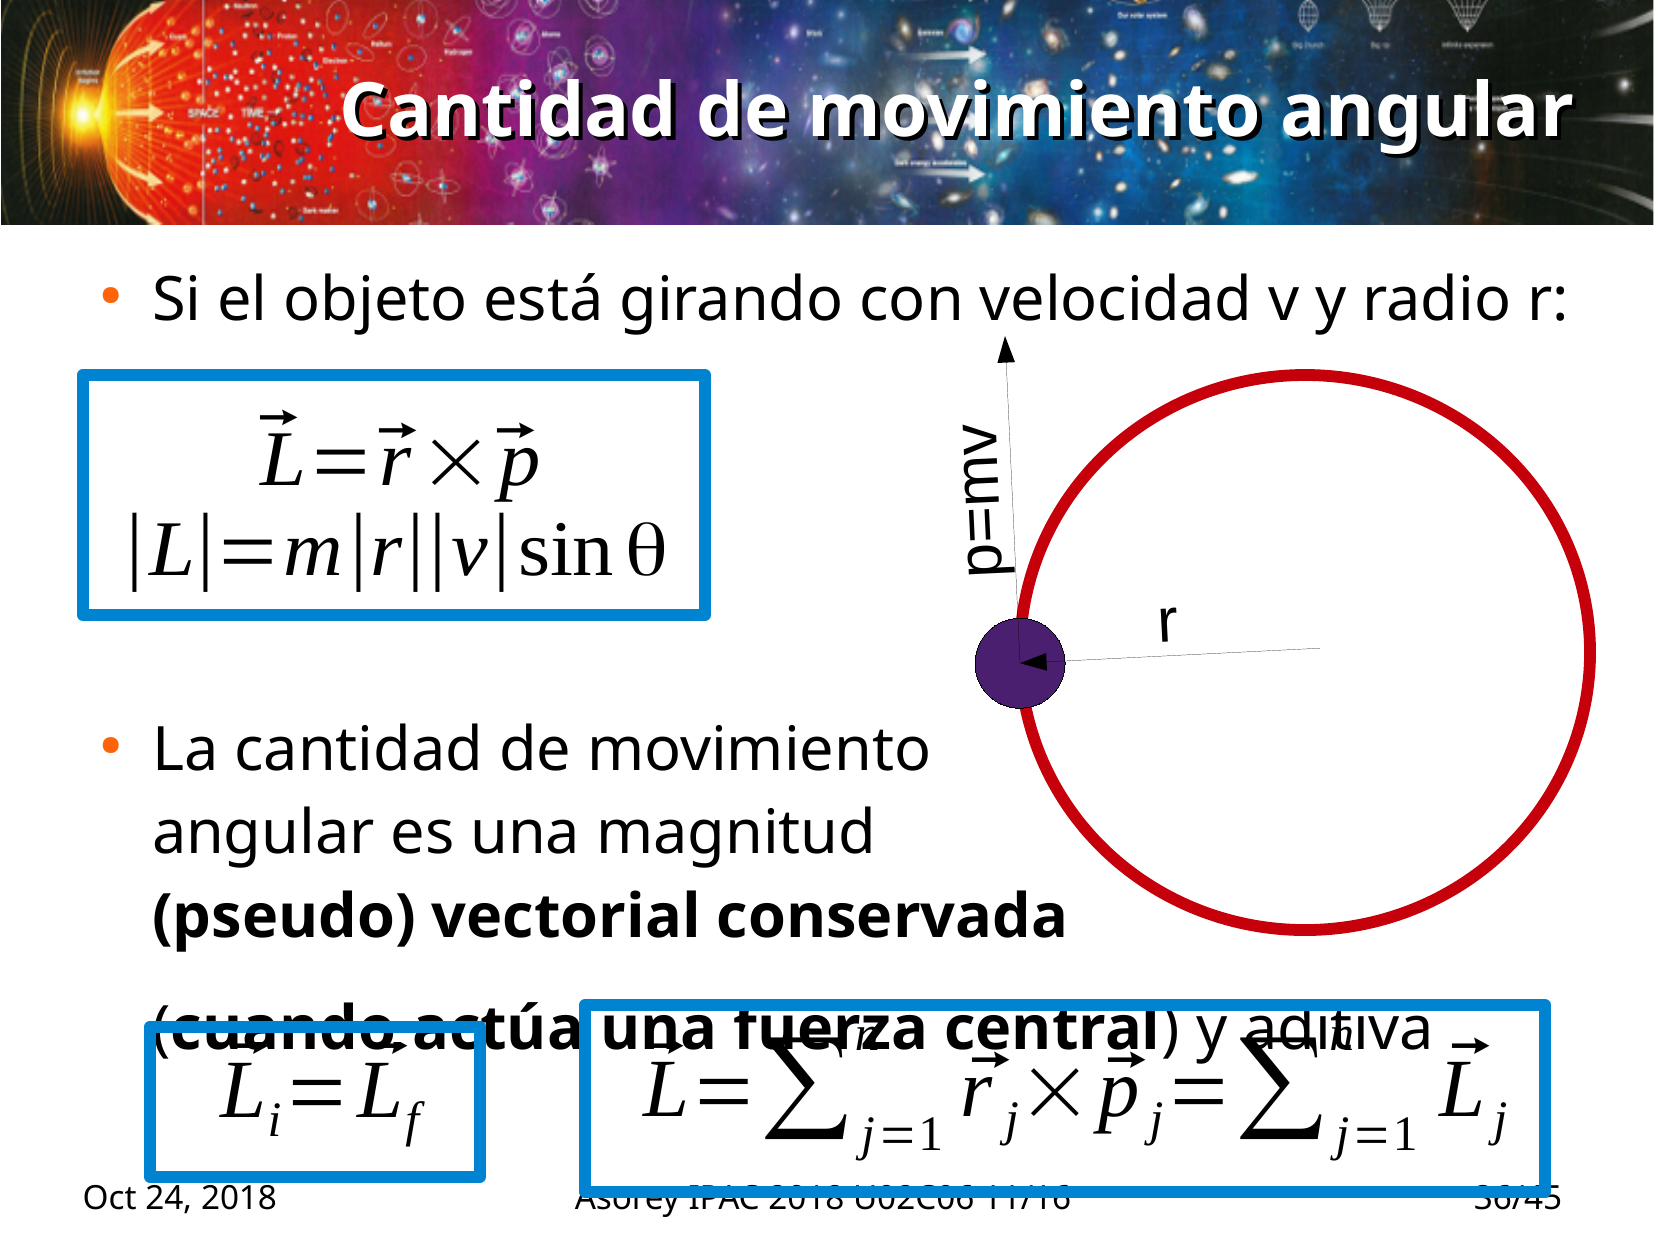

# Cantidad de movimiento angular
Si el objeto está girando con velocidad v y radio r:
La cantidad de movimiento
angular es una magnitud
(pseudo) vectorial conservada
(cuando actúa una fuerza central) y aditiva
p=mv
r
Oct 24, 2018
Asorey IPAC 2018 U02C06 11/16
36